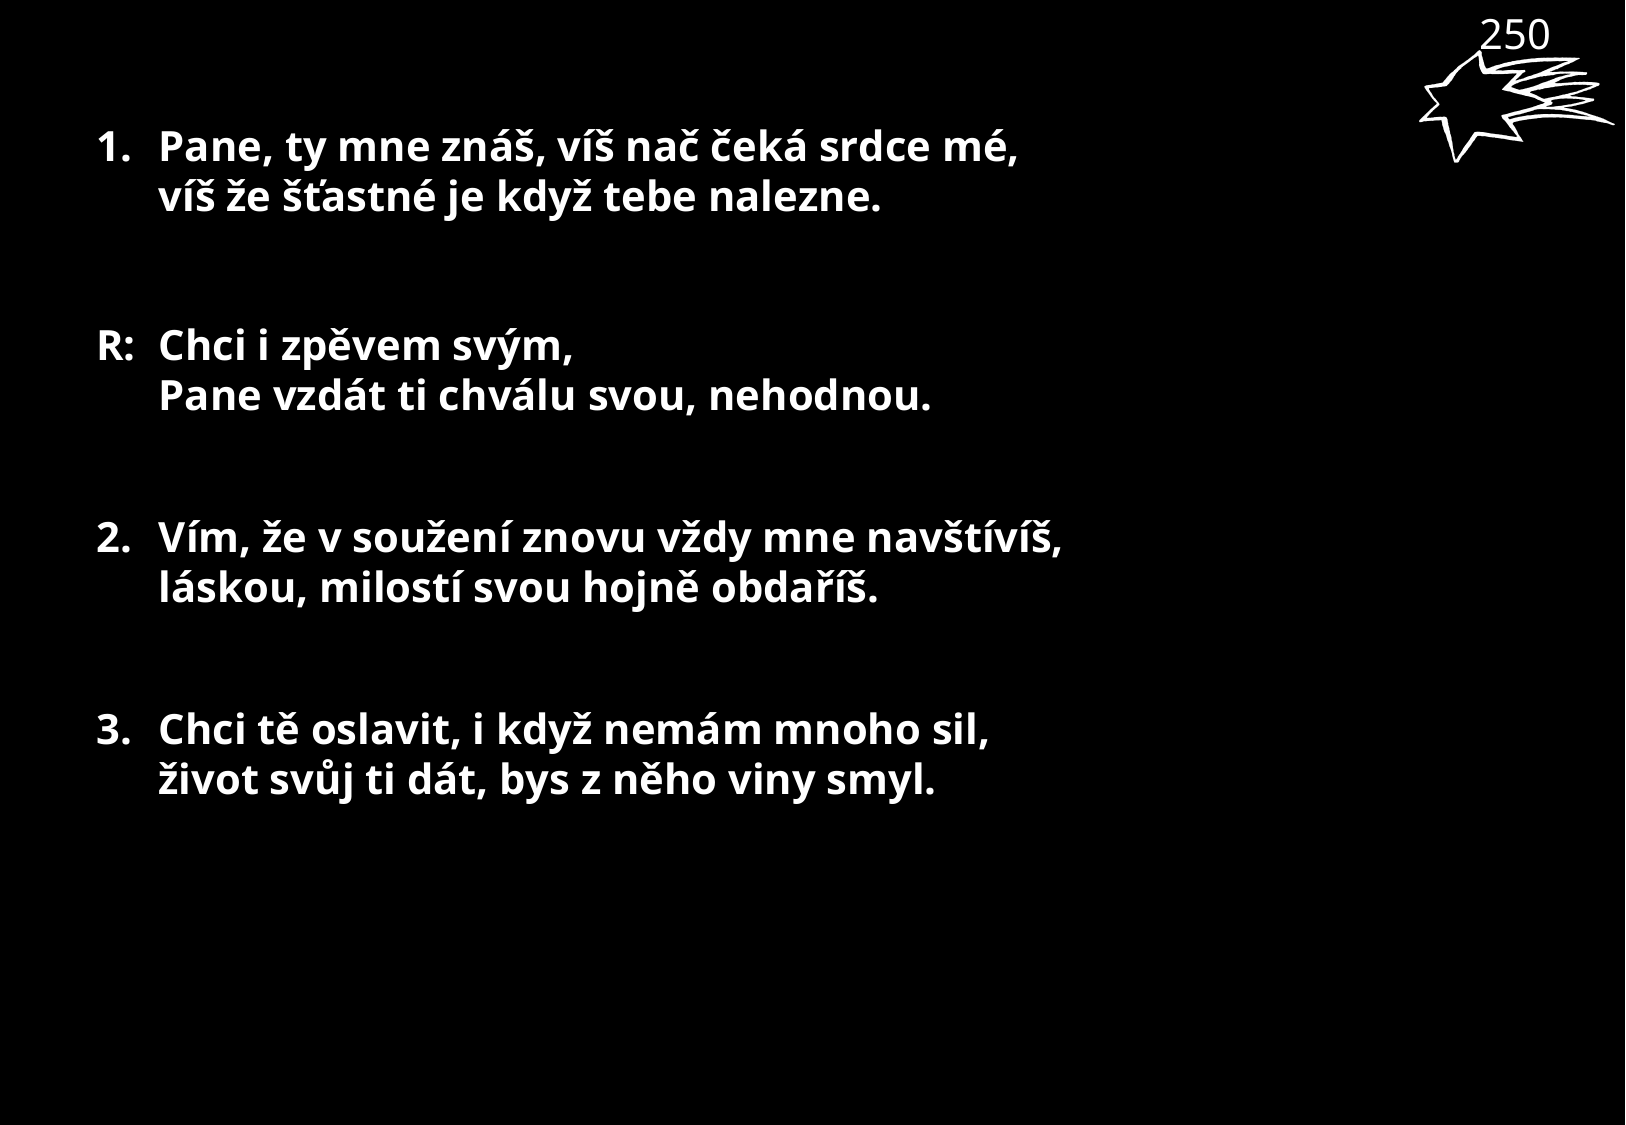

250
# 1. 	Pane, ty mne znáš, víš nač čeká srdce mé, víš že šťastné je když tebe nalezne.
R: 	Chci i zpěvem svým,
Pane vzdát ti chválu svou, nehodnou.
2.	Vím, že v soužení znovu vždy mne navštívíš,
láskou, milostí svou hojně obdaříš.
3.	Chci tě oslavit, i když nemám mnoho sil,
život svůj ti dát, bys z něho viny smyl.